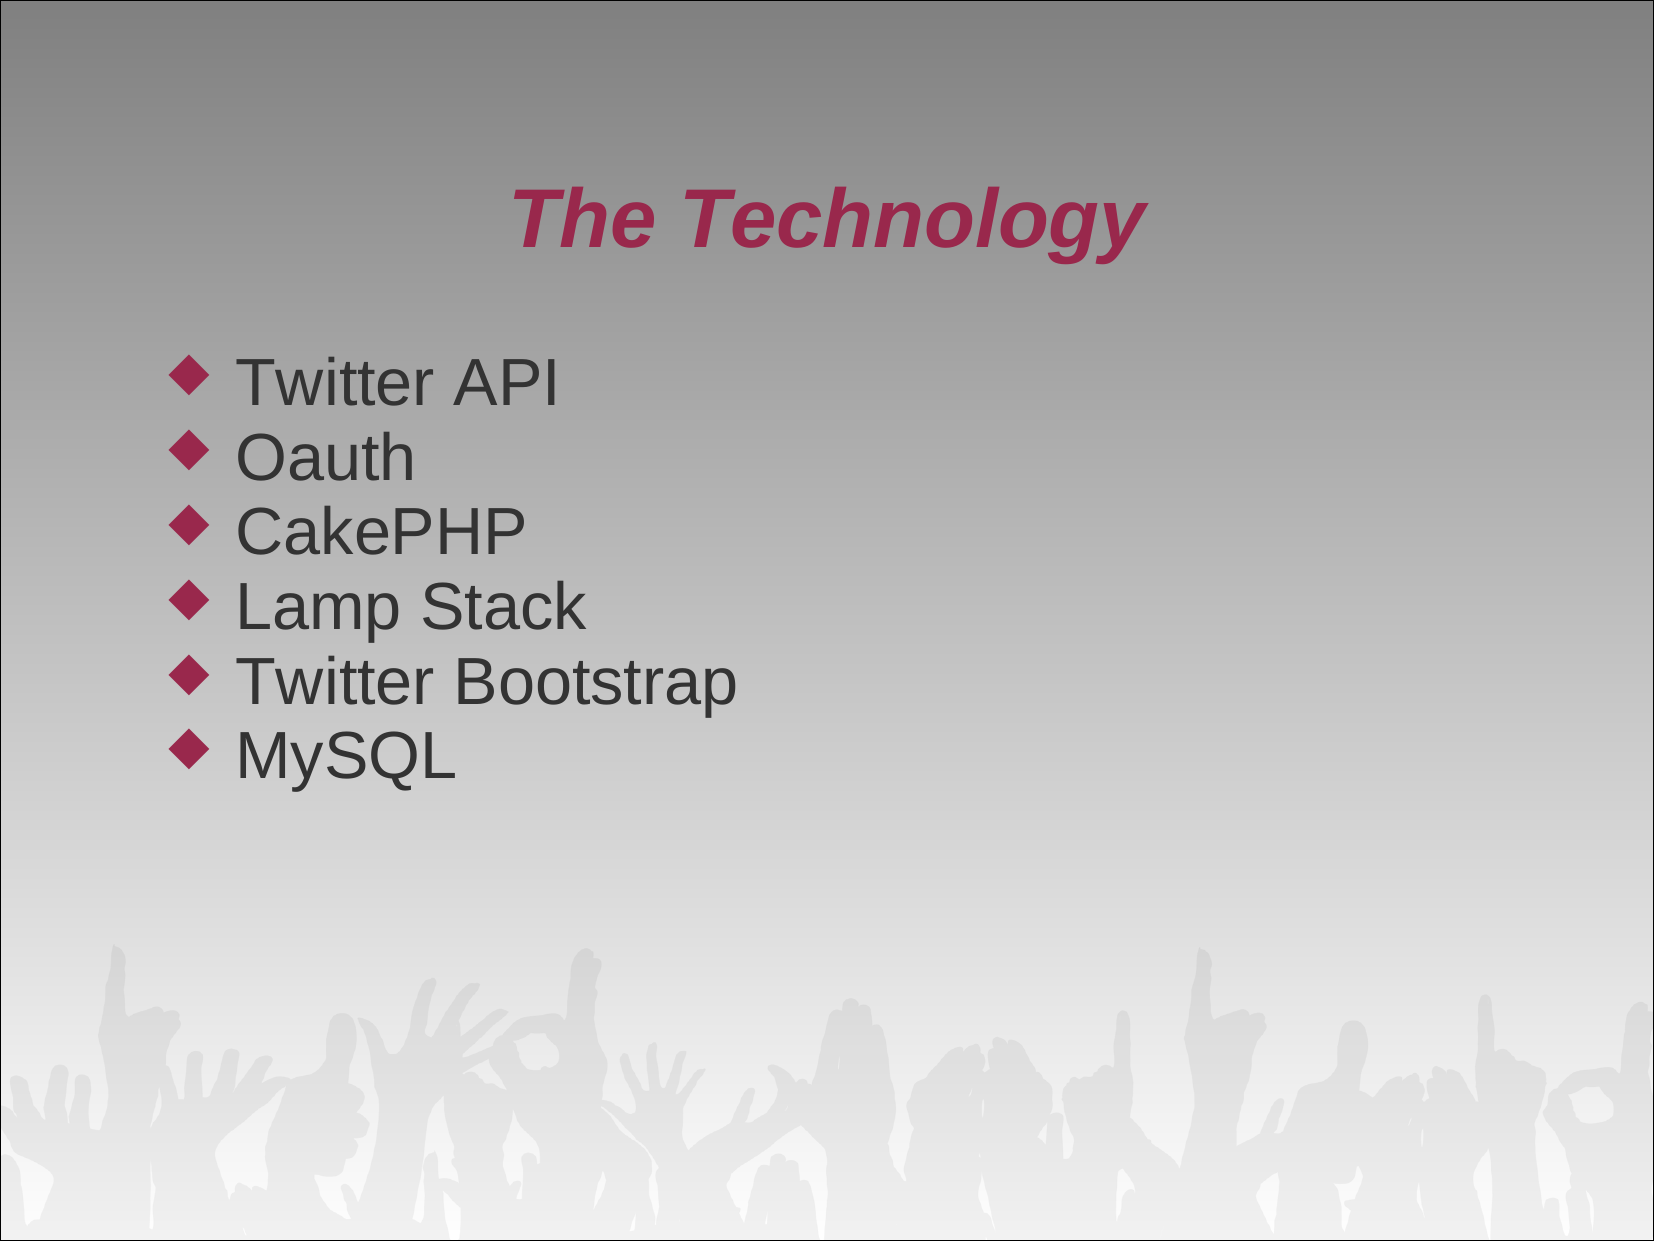

# The Technology
Twitter API
Oauth
CakePHP
Lamp Stack
Twitter Bootstrap
MySQL